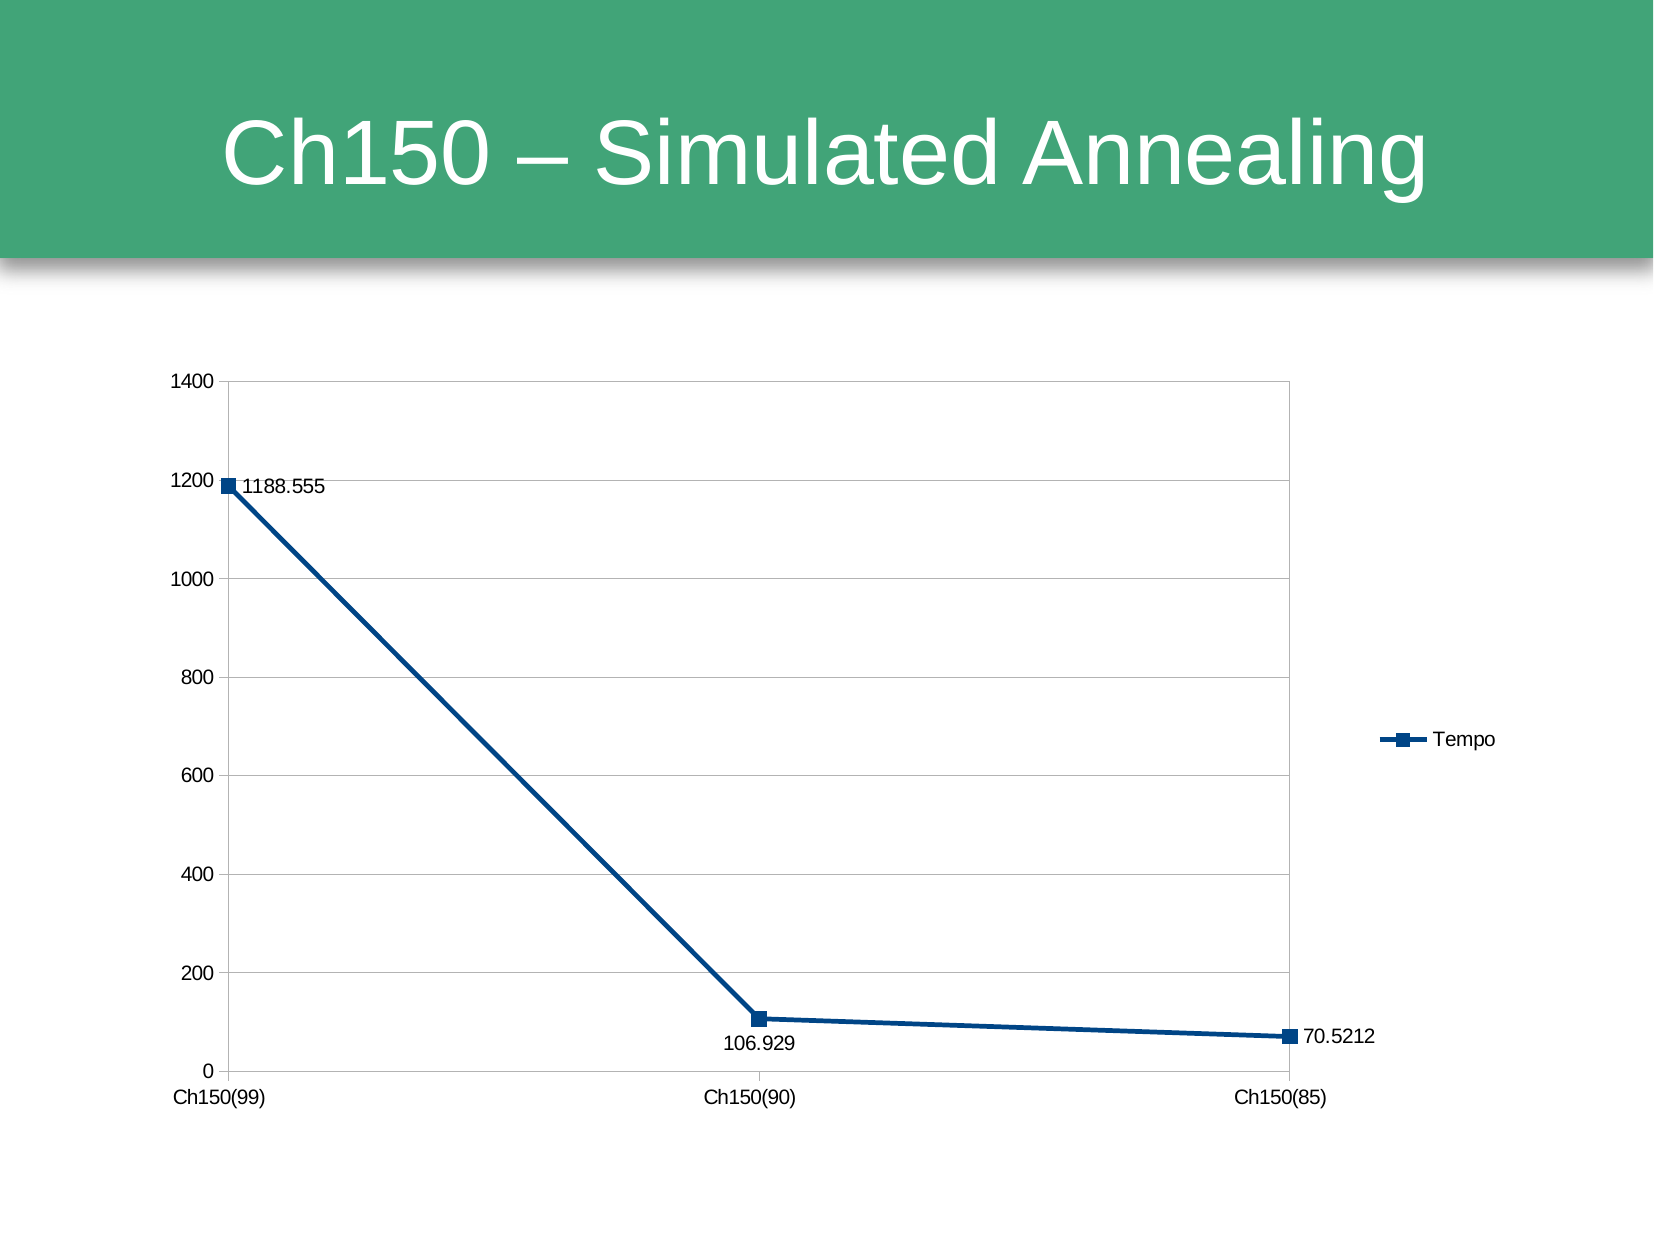

# Ch150 – Simulated Annealing
### Chart
| Category | Tempo |
|---|---|
| Ch150(99) | 1188.555 |
| Ch150(90) | 106.929 |
| Ch150(85) | 70.5212 |